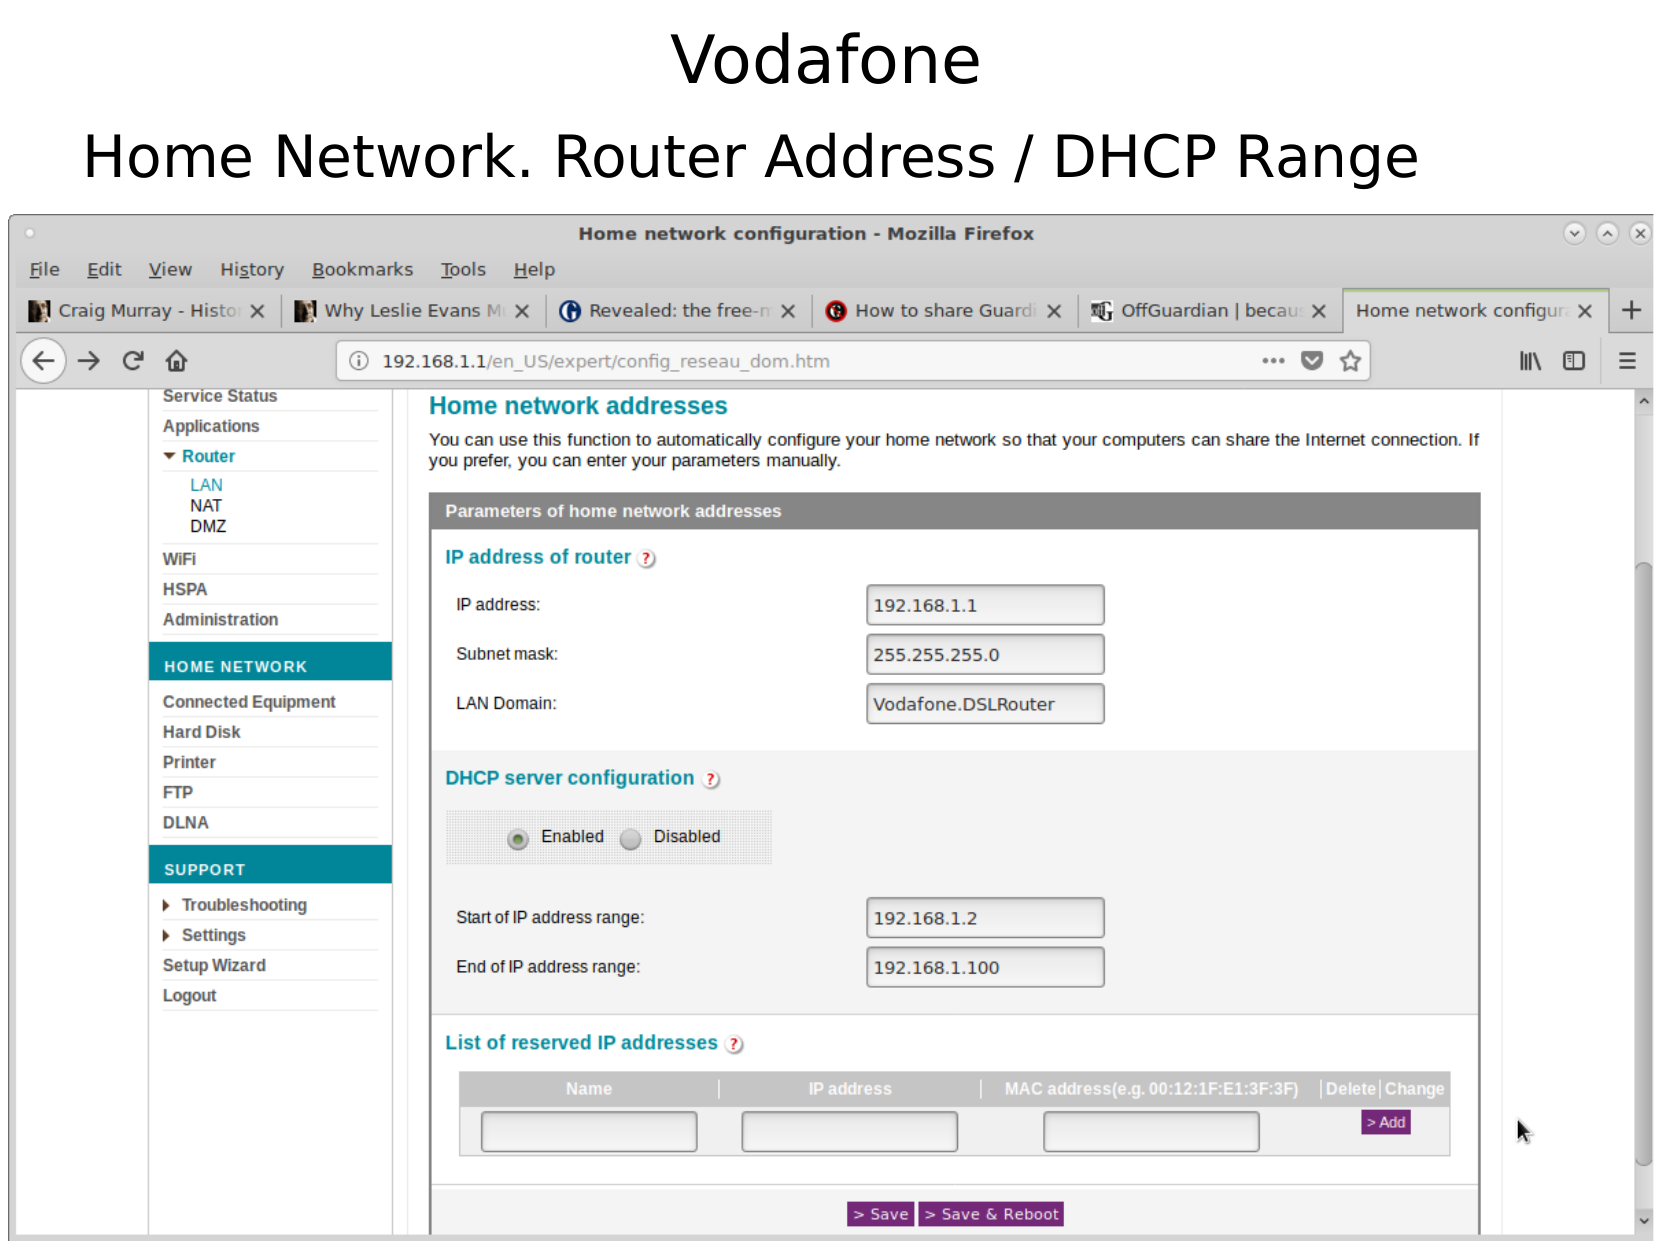

# Vodafone
Home Network. Router Address / DHCP Range